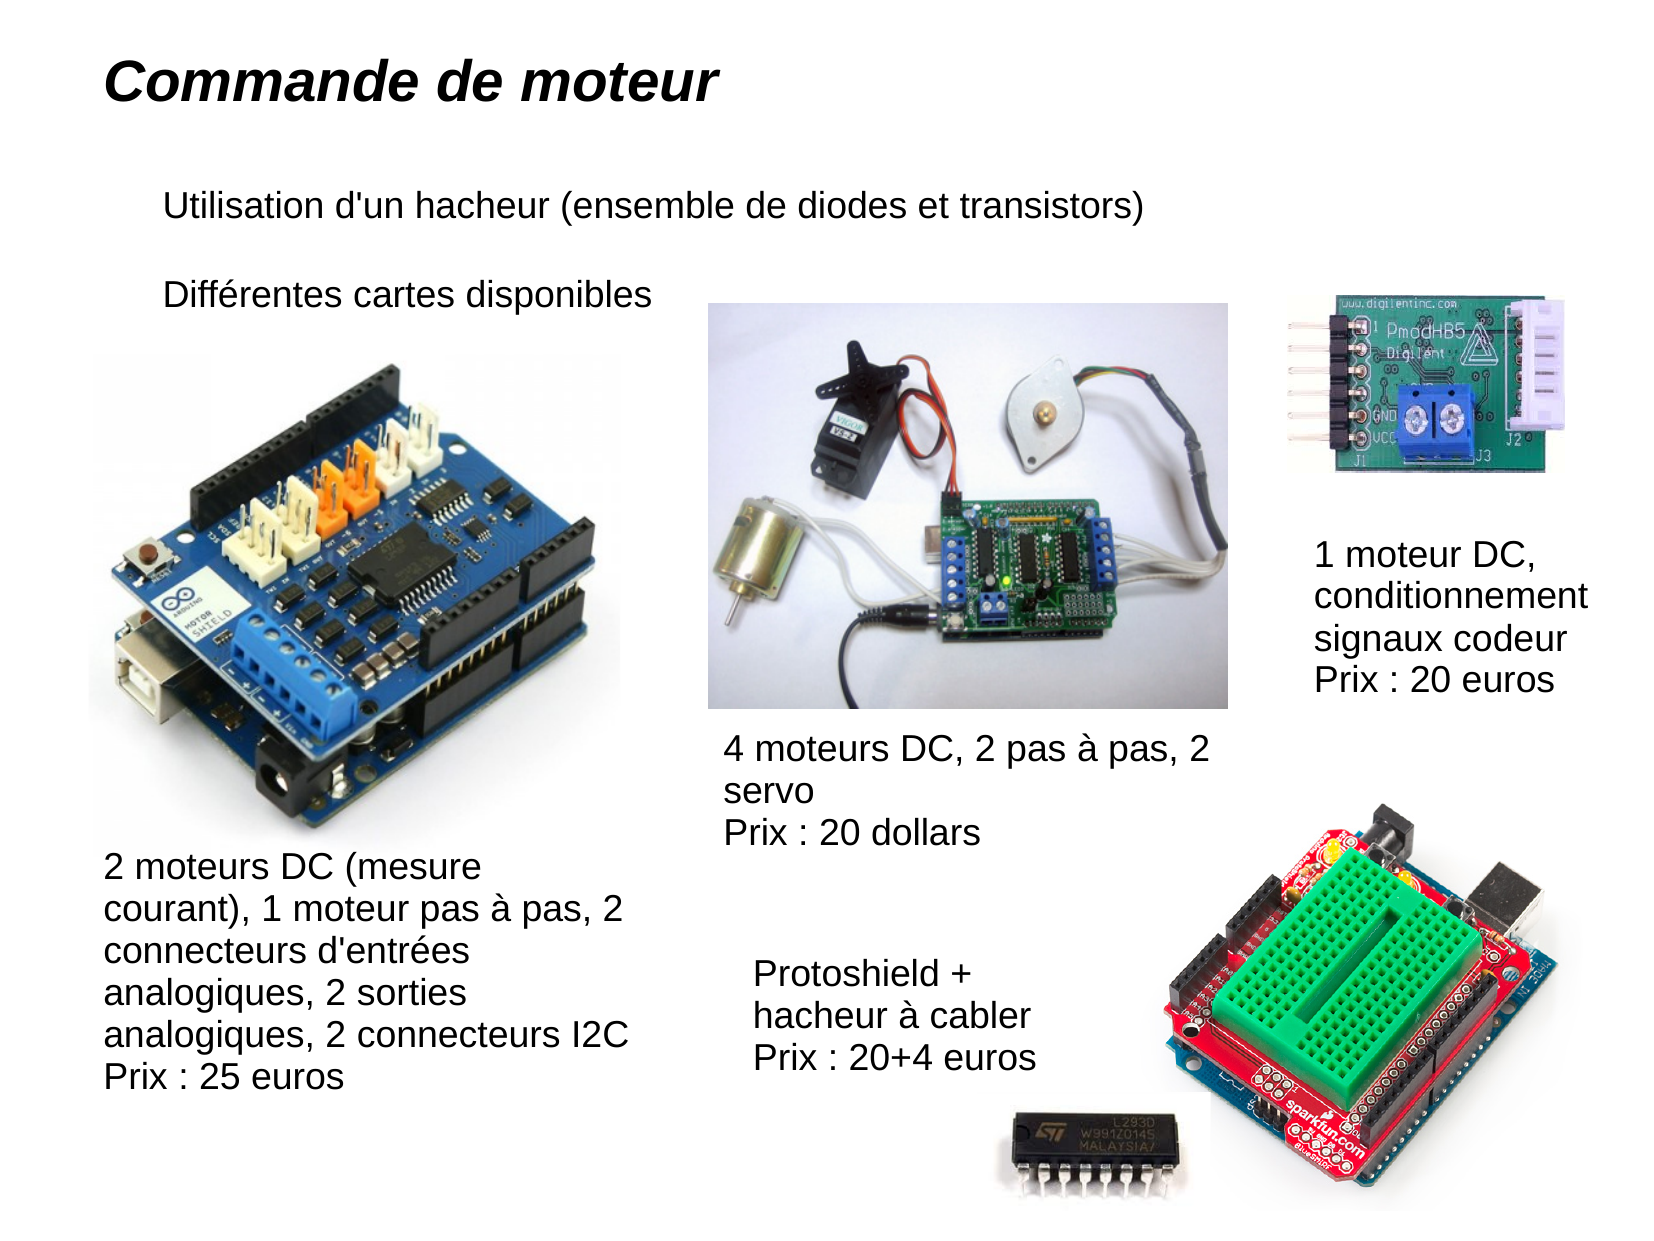

Commande de moteur
Utilisation d'un hacheur (ensemble de diodes et transistors)
Différentes cartes disponibles
1 moteur DC, conditionnement signaux codeur
Prix : 20 euros
4 moteurs DC, 2 pas à pas, 2 servo
Prix : 20 dollars
2 moteurs DC (mesure courant), 1 moteur pas à pas, 2 connecteurs d'entrées analogiques, 2 sorties analogiques, 2 connecteurs I2C
Prix : 25 euros
Protoshield + hacheur à cabler
Prix : 20+4 euros